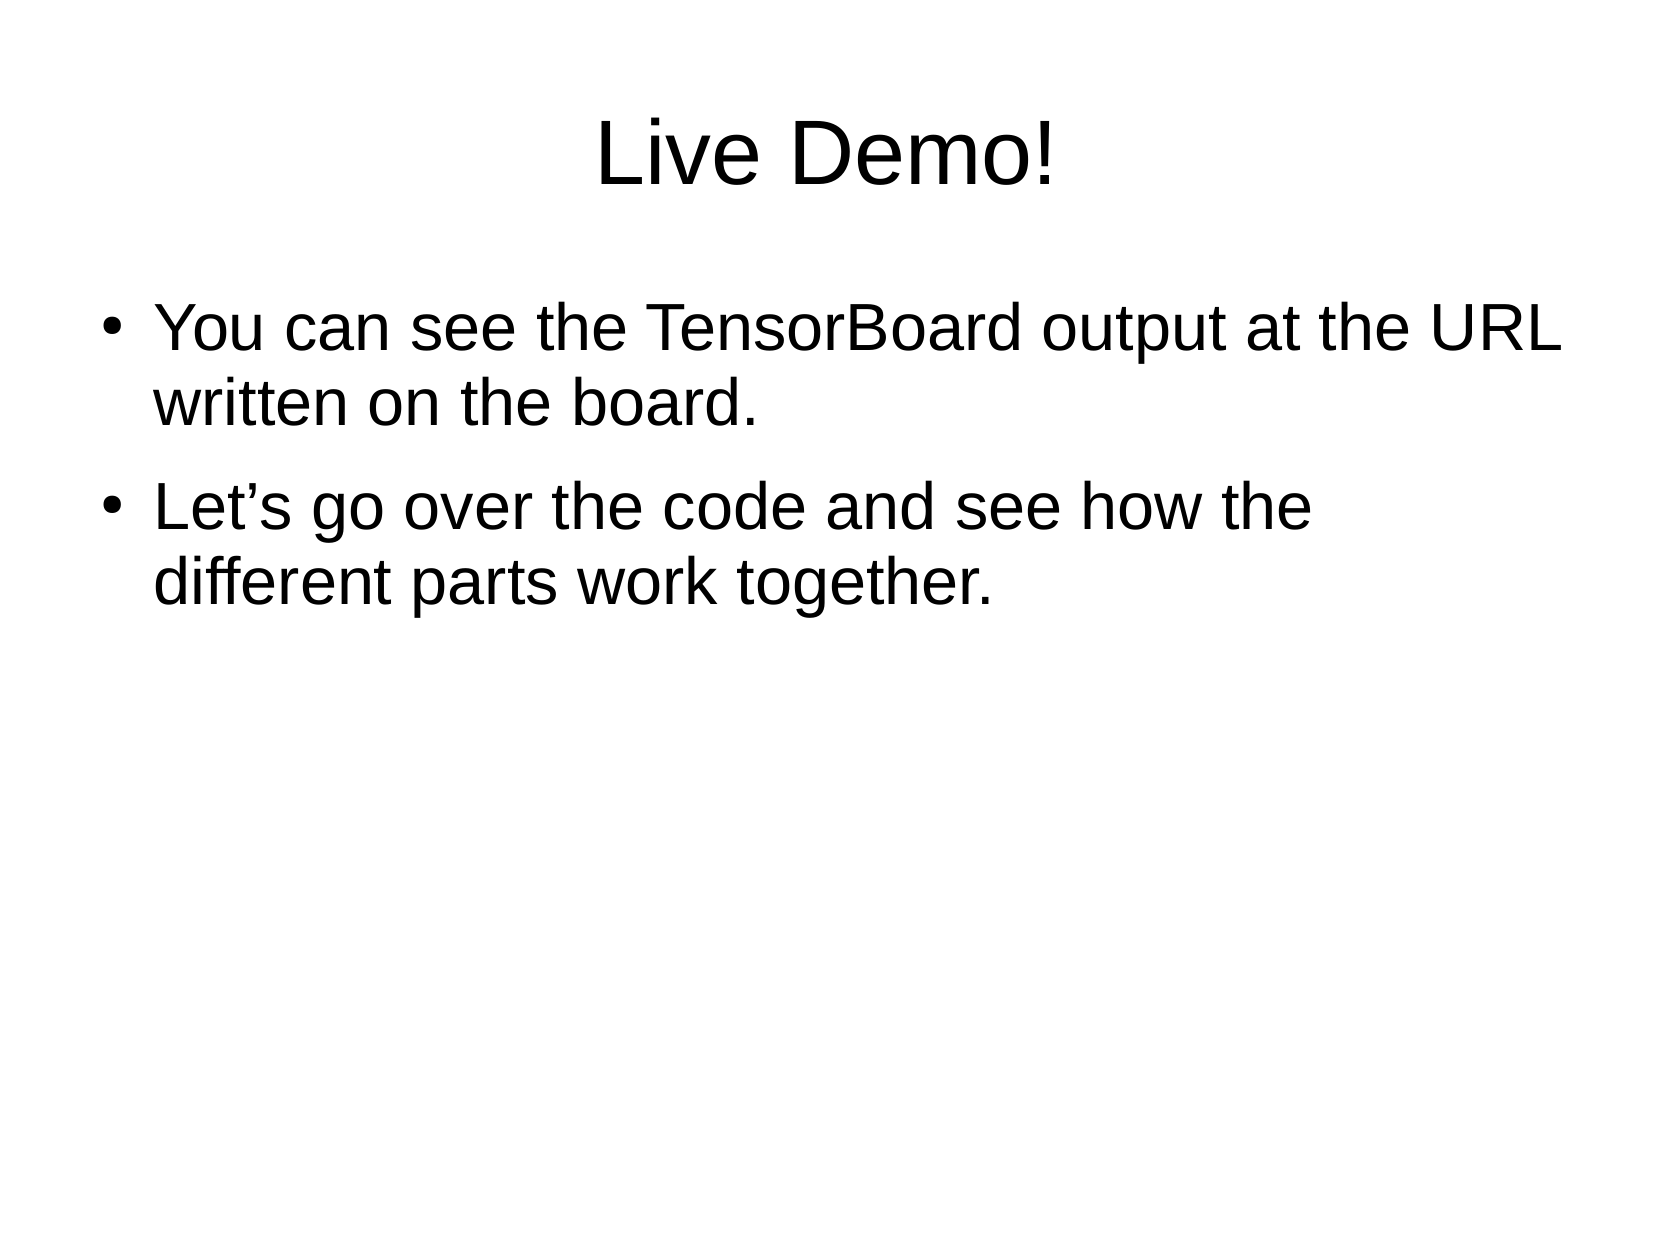

# Live Demo!
You can see the TensorBoard output at the URL written on the board.
Let’s go over the code and see how the different parts work together.